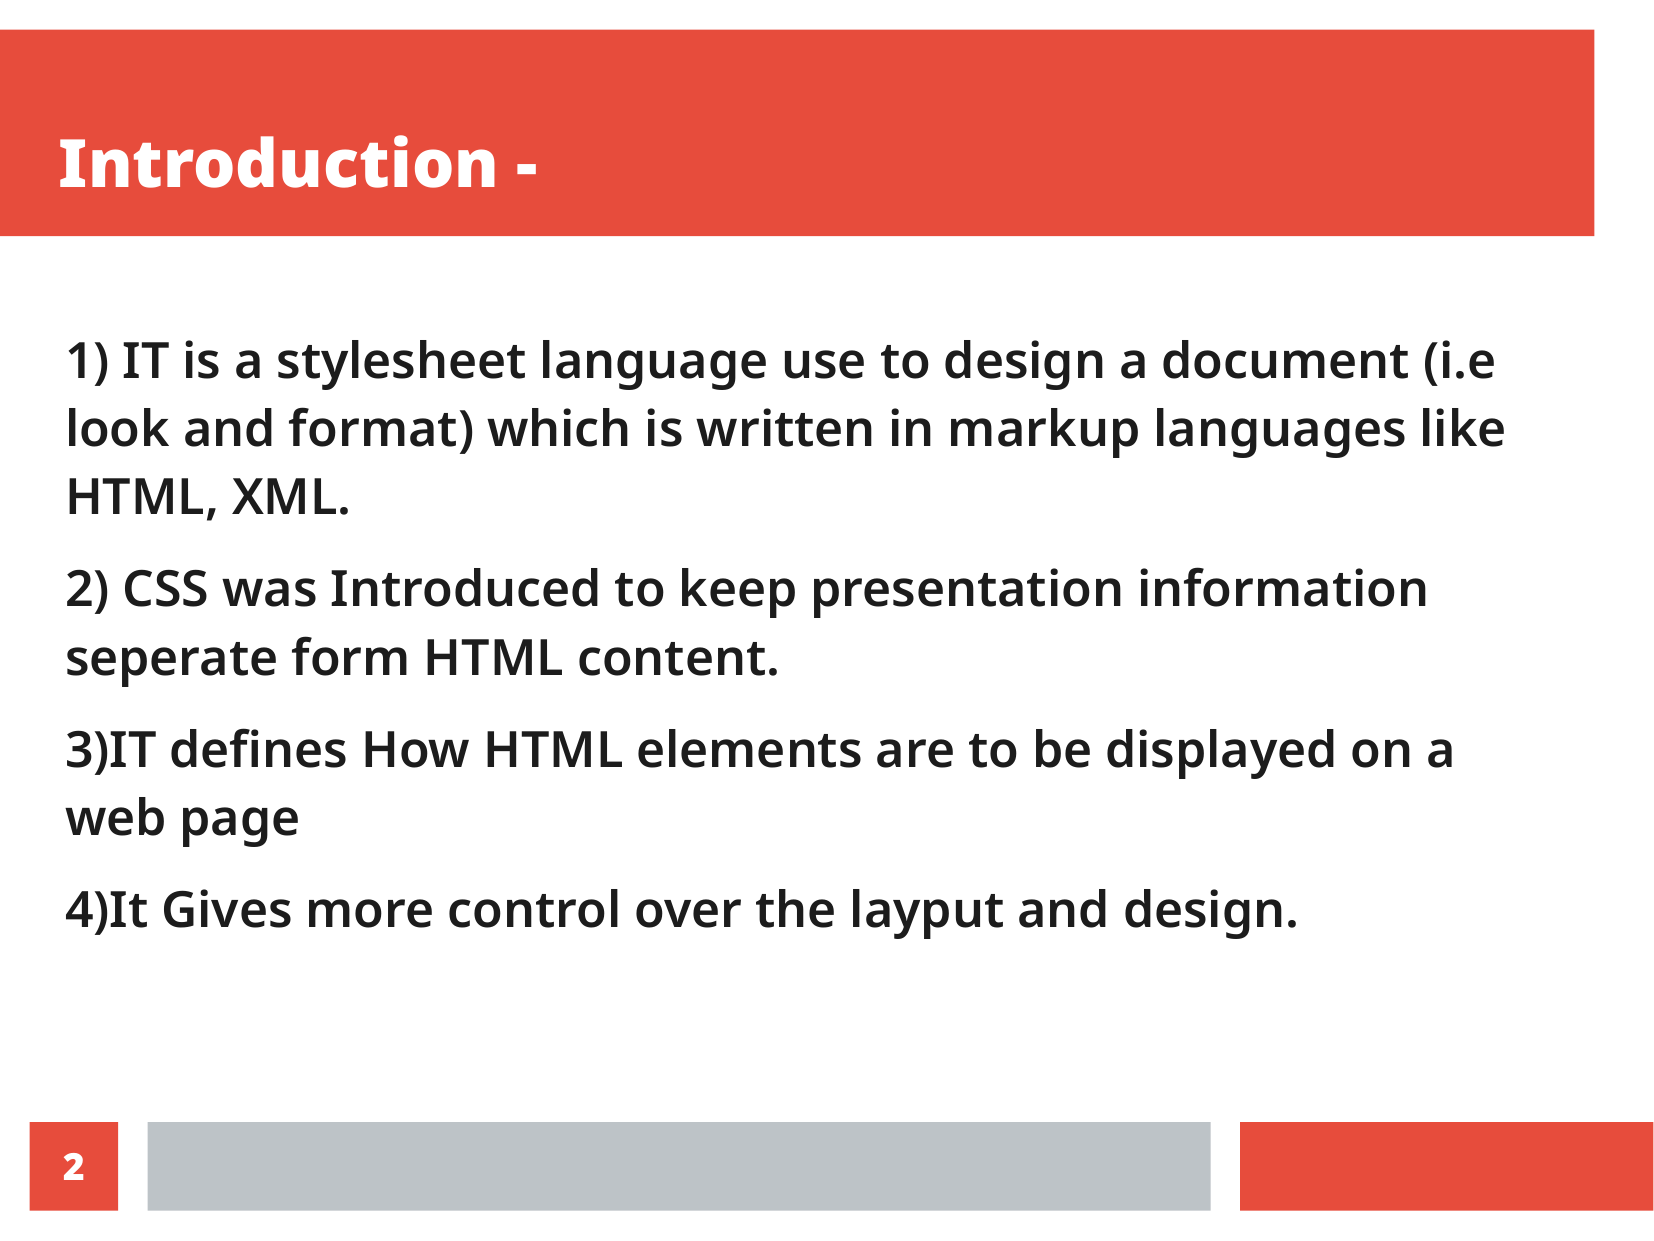

# Introduction -
1) IT is a stylesheet language use to design a document (i.e look and format) which is written in markup languages like HTML, XML.
2) CSS was Introduced to keep presentation information seperate form HTML content.
3)IT defines How HTML elements are to be displayed on a web page
4)It Gives more control over the layput and design.
2